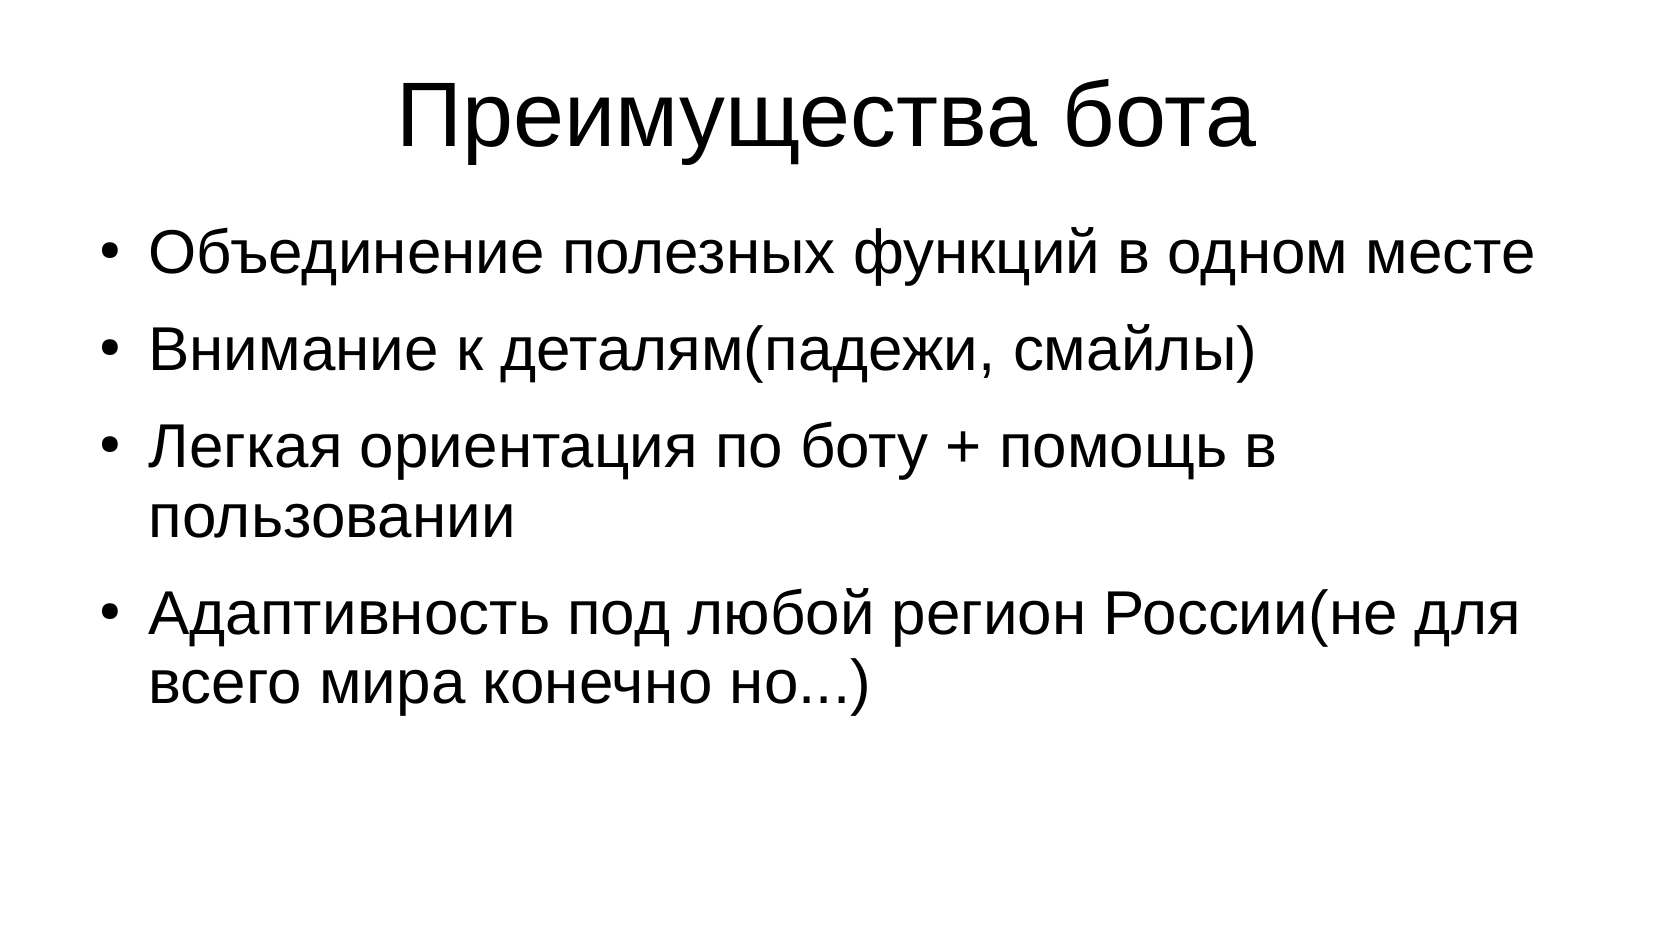

# Преимущества бота
Объединение полезных функций в одном месте
Внимание к деталям(падежи, смайлы)
Легкая ориентация по боту + помощь в пользовании
Адаптивность под любой регион России(не для всего мира конечно но...)